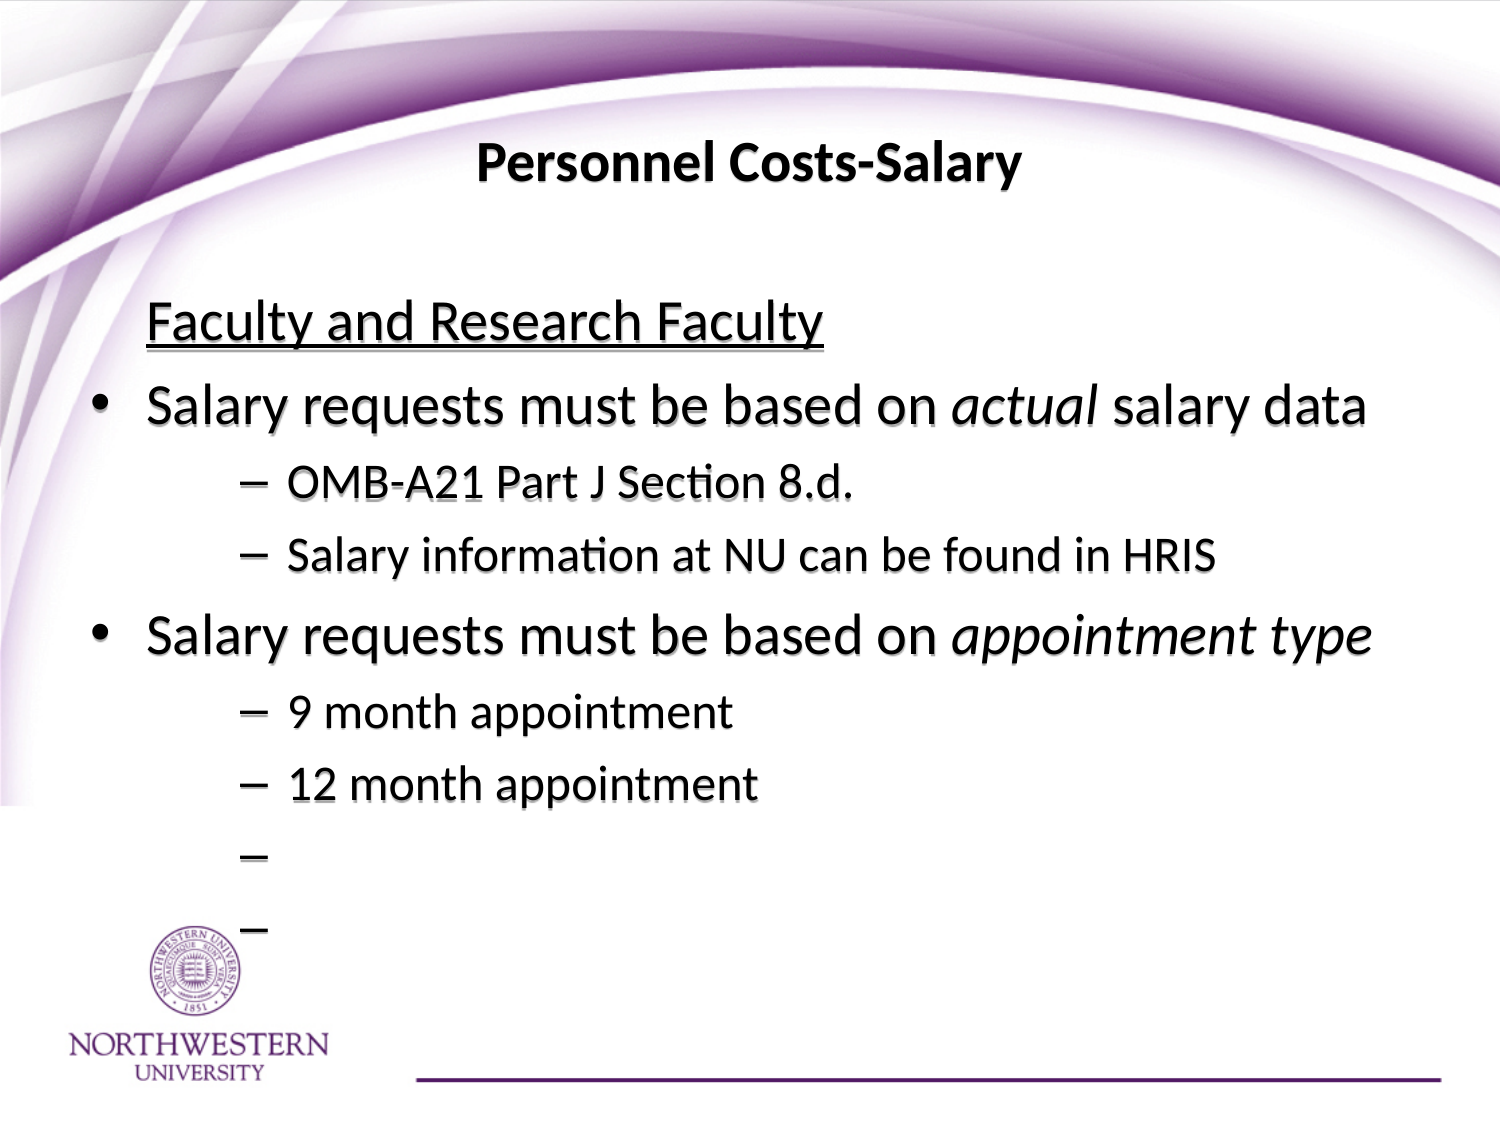

# Personnel Costs-Salary
Faculty and Research Faculty
Salary requests must be based on actual salary data
OMB-A21 Part J Section 8.d.
Salary information at NU can be found in HRIS
Salary requests must be based on appointment type
9 month appointment
12 month appointment